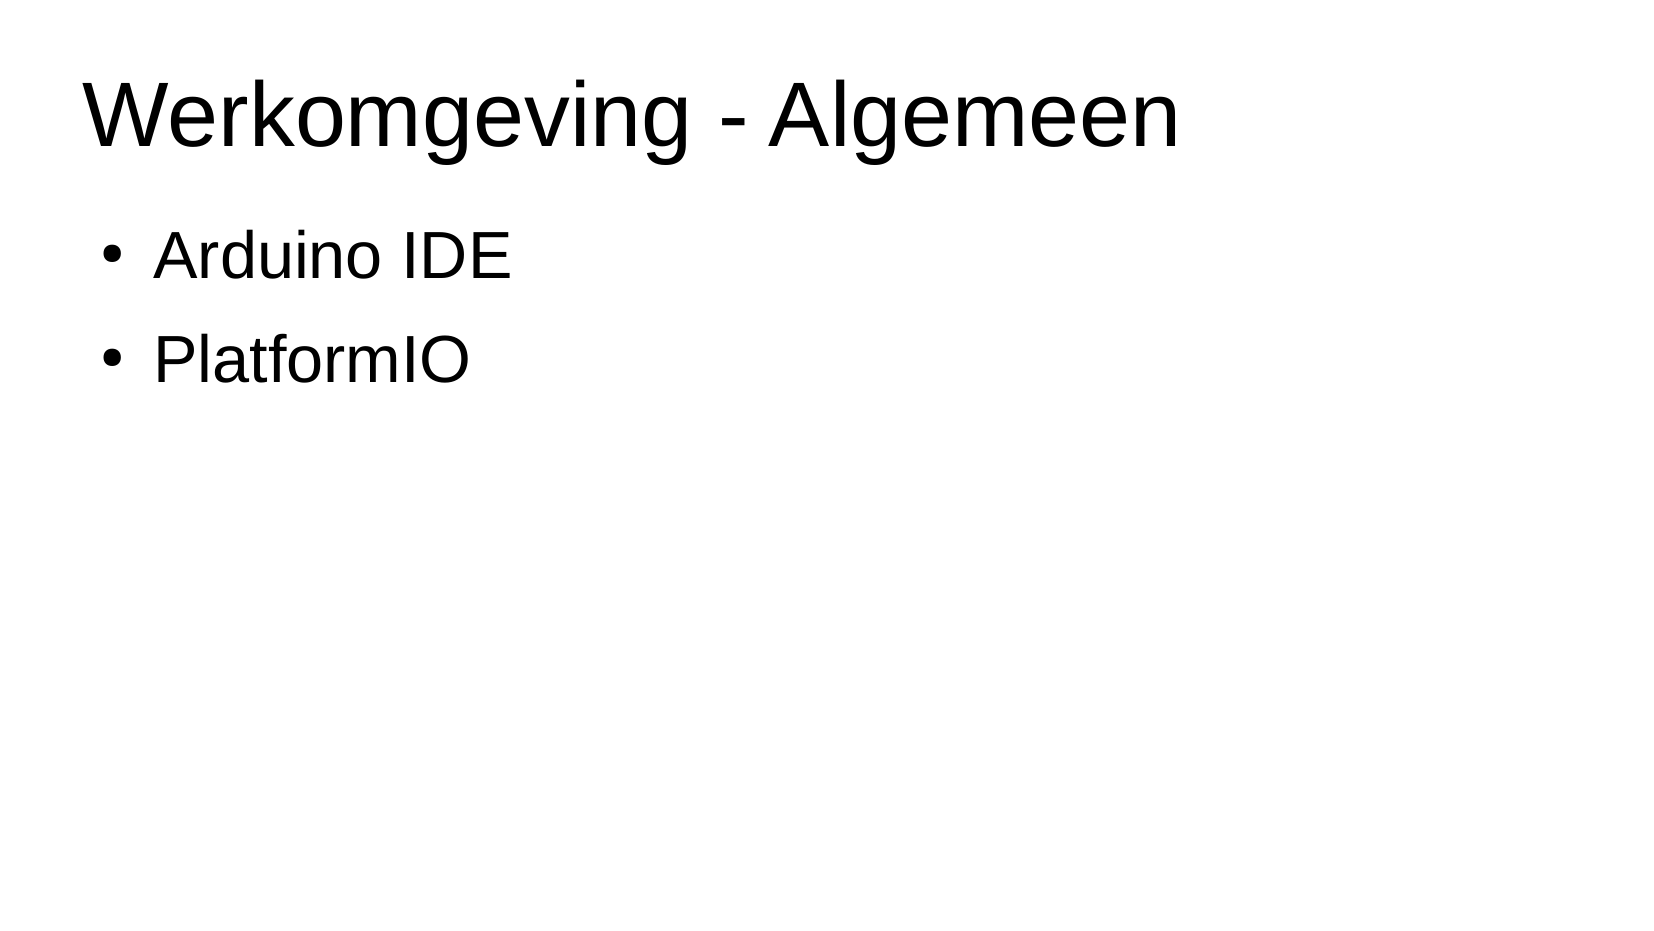

# Werkomgeving - Algemeen
Arduino IDE
PlatformIO